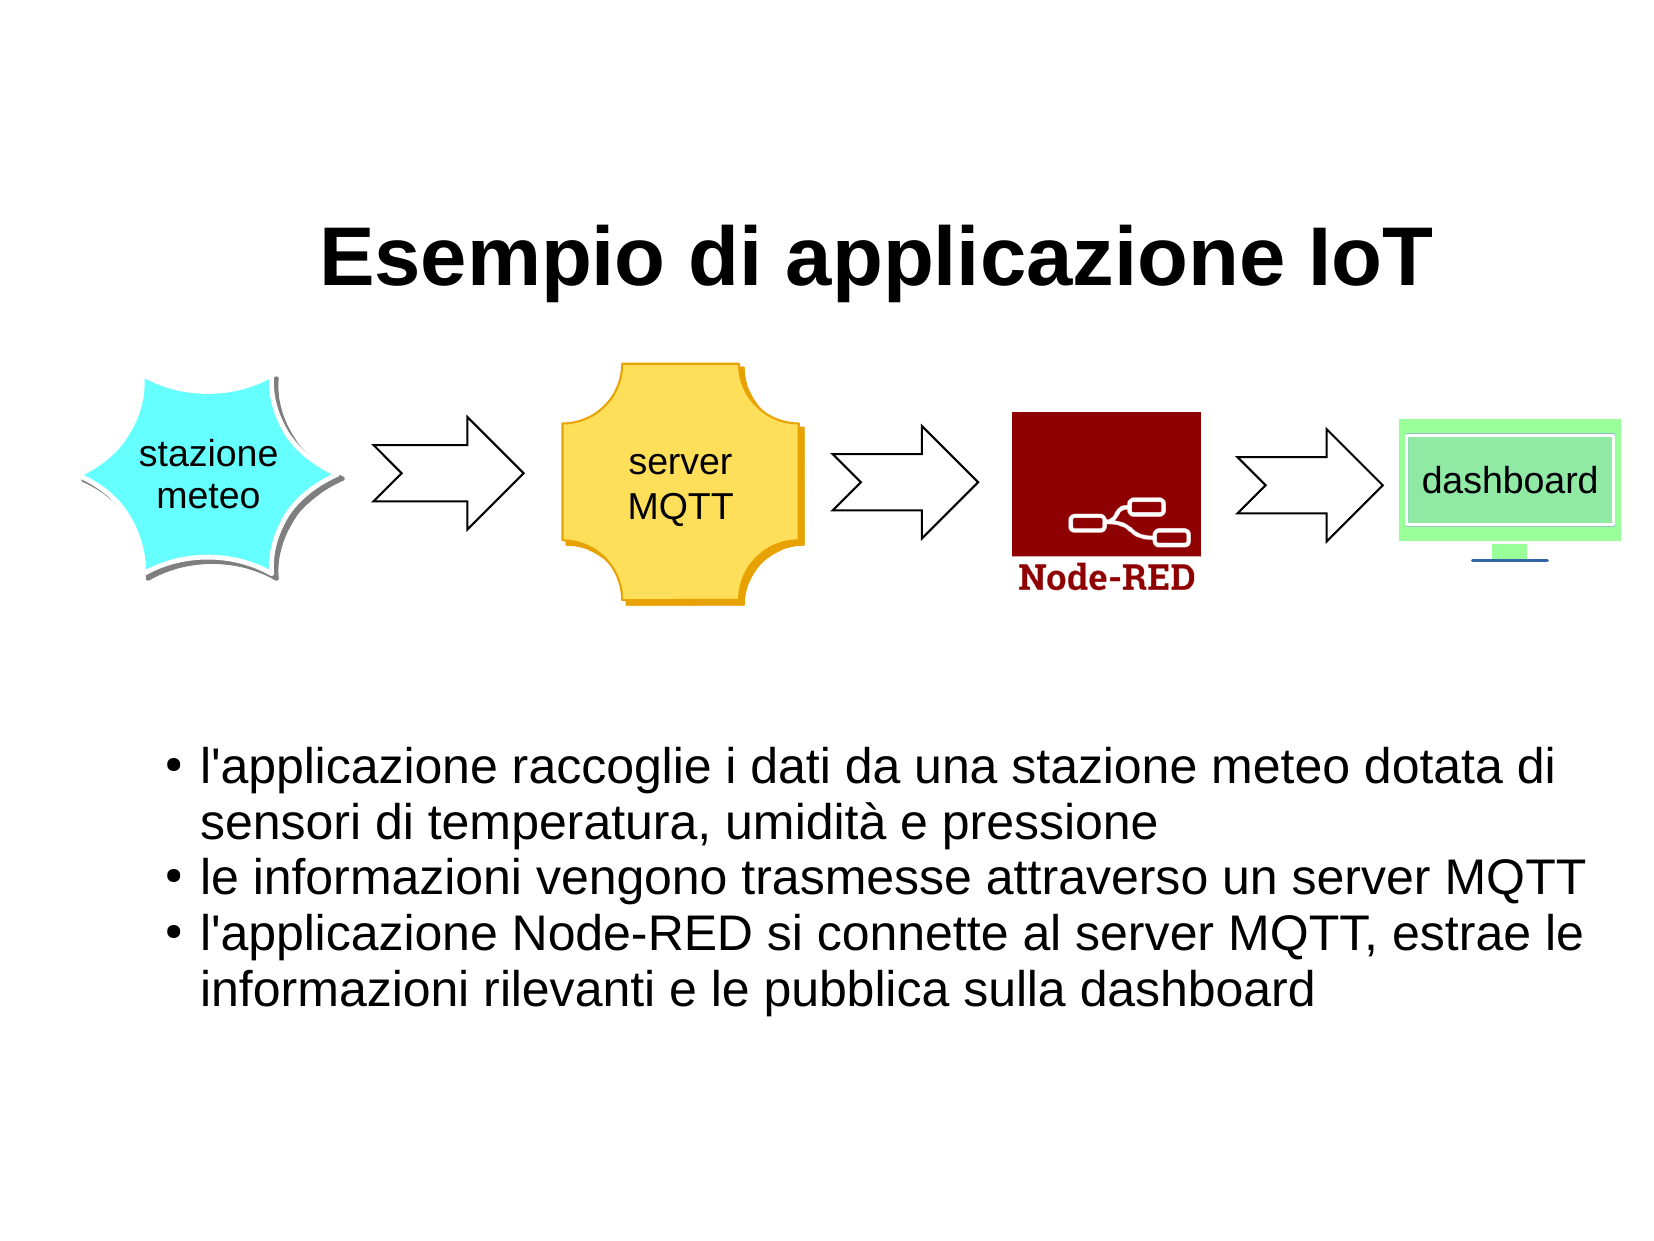

Esempio di applicazione IoT
server MQTT
stazione meteo
dashboard
l'applicazione raccoglie i dati da una stazione meteo dotata di sensori di temperatura, umidità e pressione
le informazioni vengono trasmesse attraverso un server MQTT
l'applicazione Node-RED si connette al server MQTT, estrae le informazioni rilevanti e le pubblica sulla dashboard